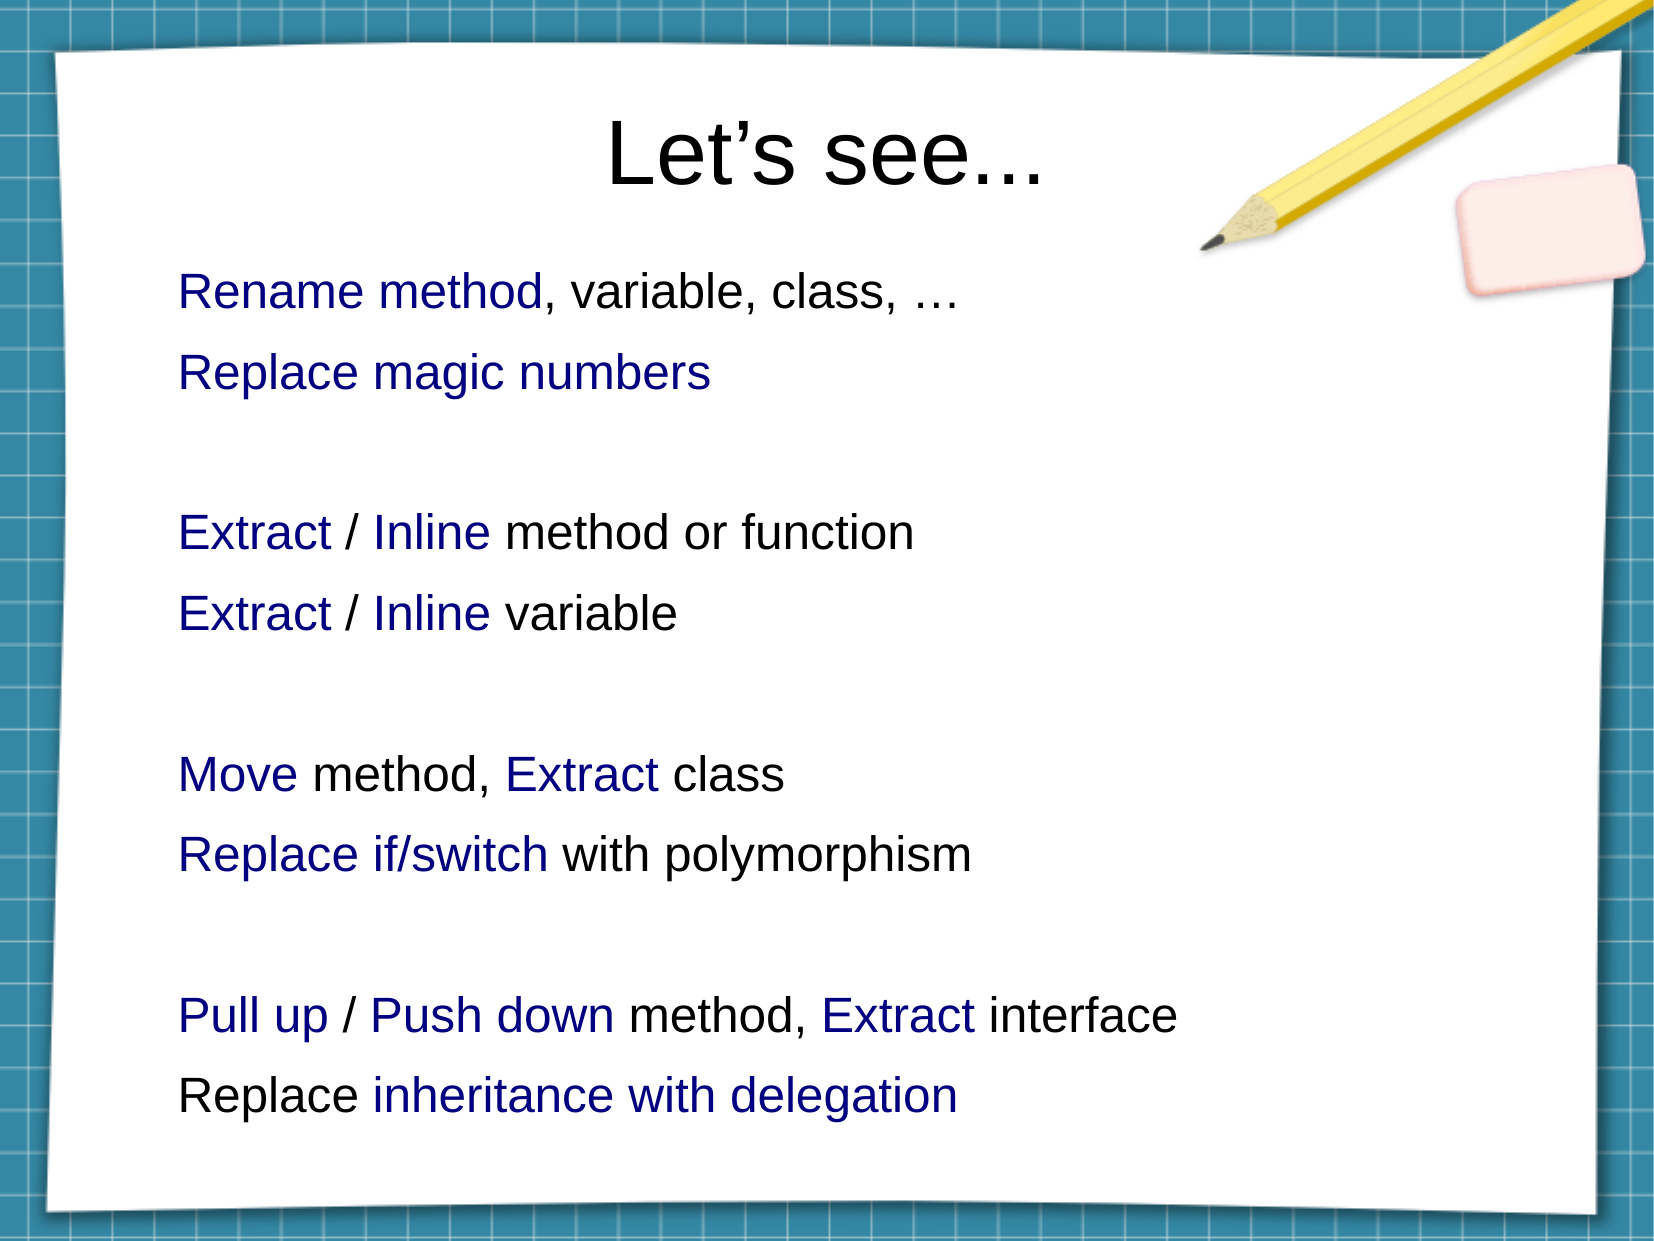

# Let’s see...
Rename method, variable, class, …
Replace magic numbers
Extract / Inline method or function
Extract / Inline variable
Move method, Extract class
Replace if/switch with polymorphism
Pull up / Push down method, Extract interface
Replace inheritance with delegation